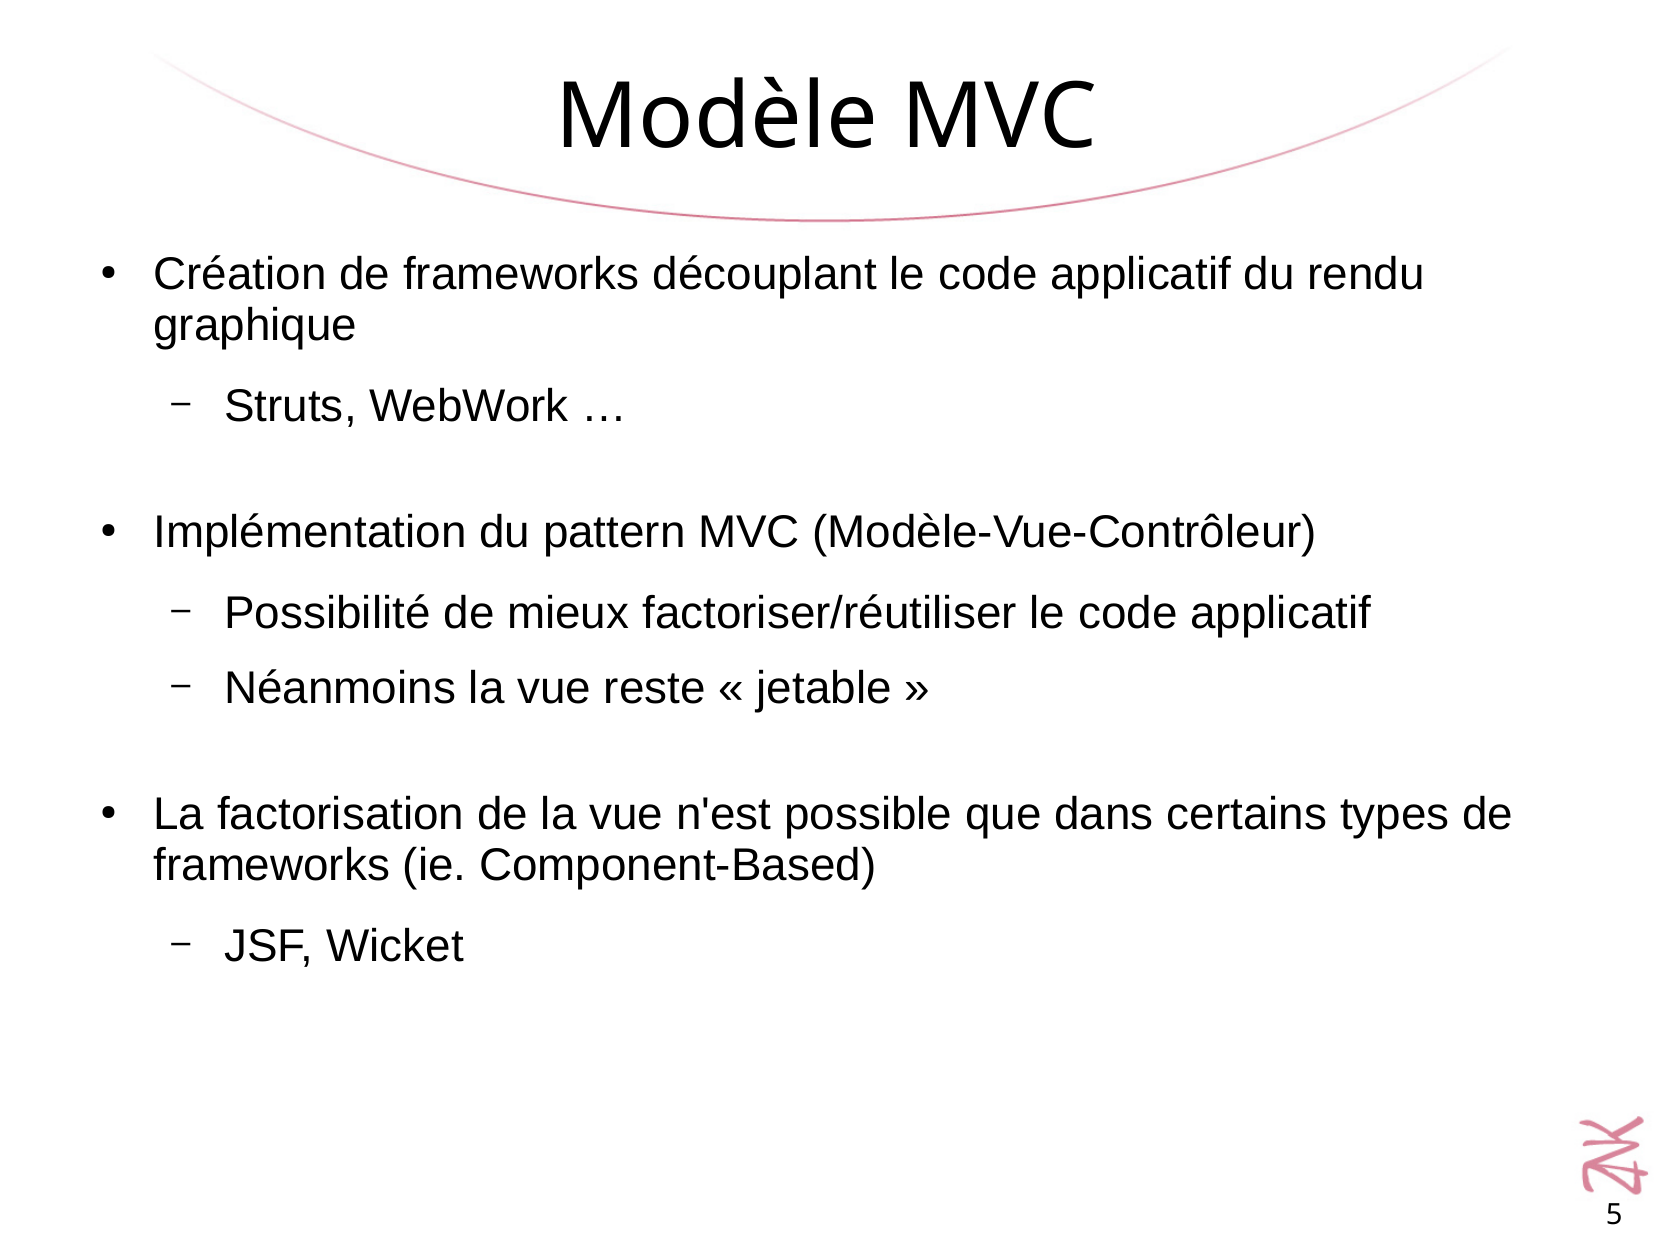

# Modèle MVC
Création de frameworks découplant le code applicatif du rendu graphique
Struts, WebWork …
Implémentation du pattern MVC (Modèle-Vue-Contrôleur)
Possibilité de mieux factoriser/réutiliser le code applicatif
Néanmoins la vue reste « jetable »
La factorisation de la vue n'est possible que dans certains types de frameworks (ie. Component-Based)
JSF, Wicket
5